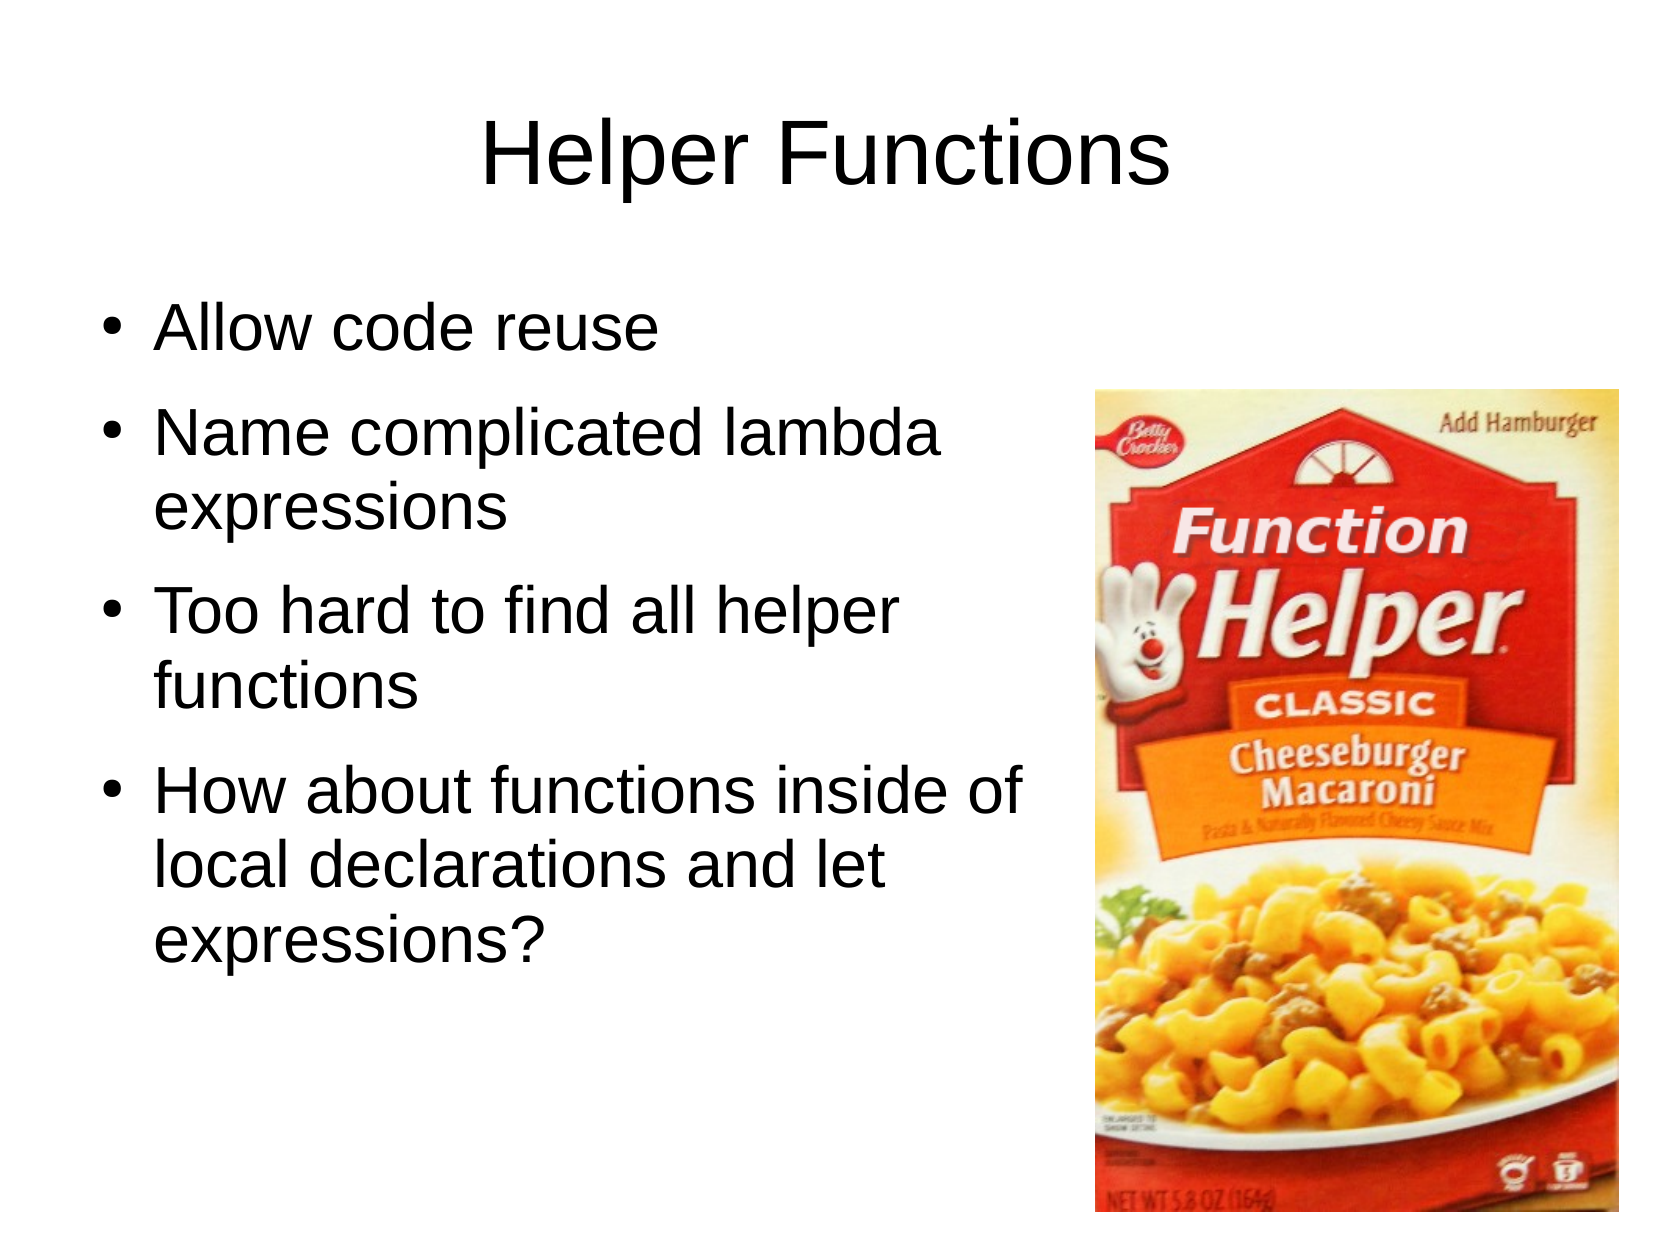

# Helper Functions
Allow code reuse
Name complicated lambda expressions
Too hard to find all helper functions
How about functions inside of local declarations and let expressions?